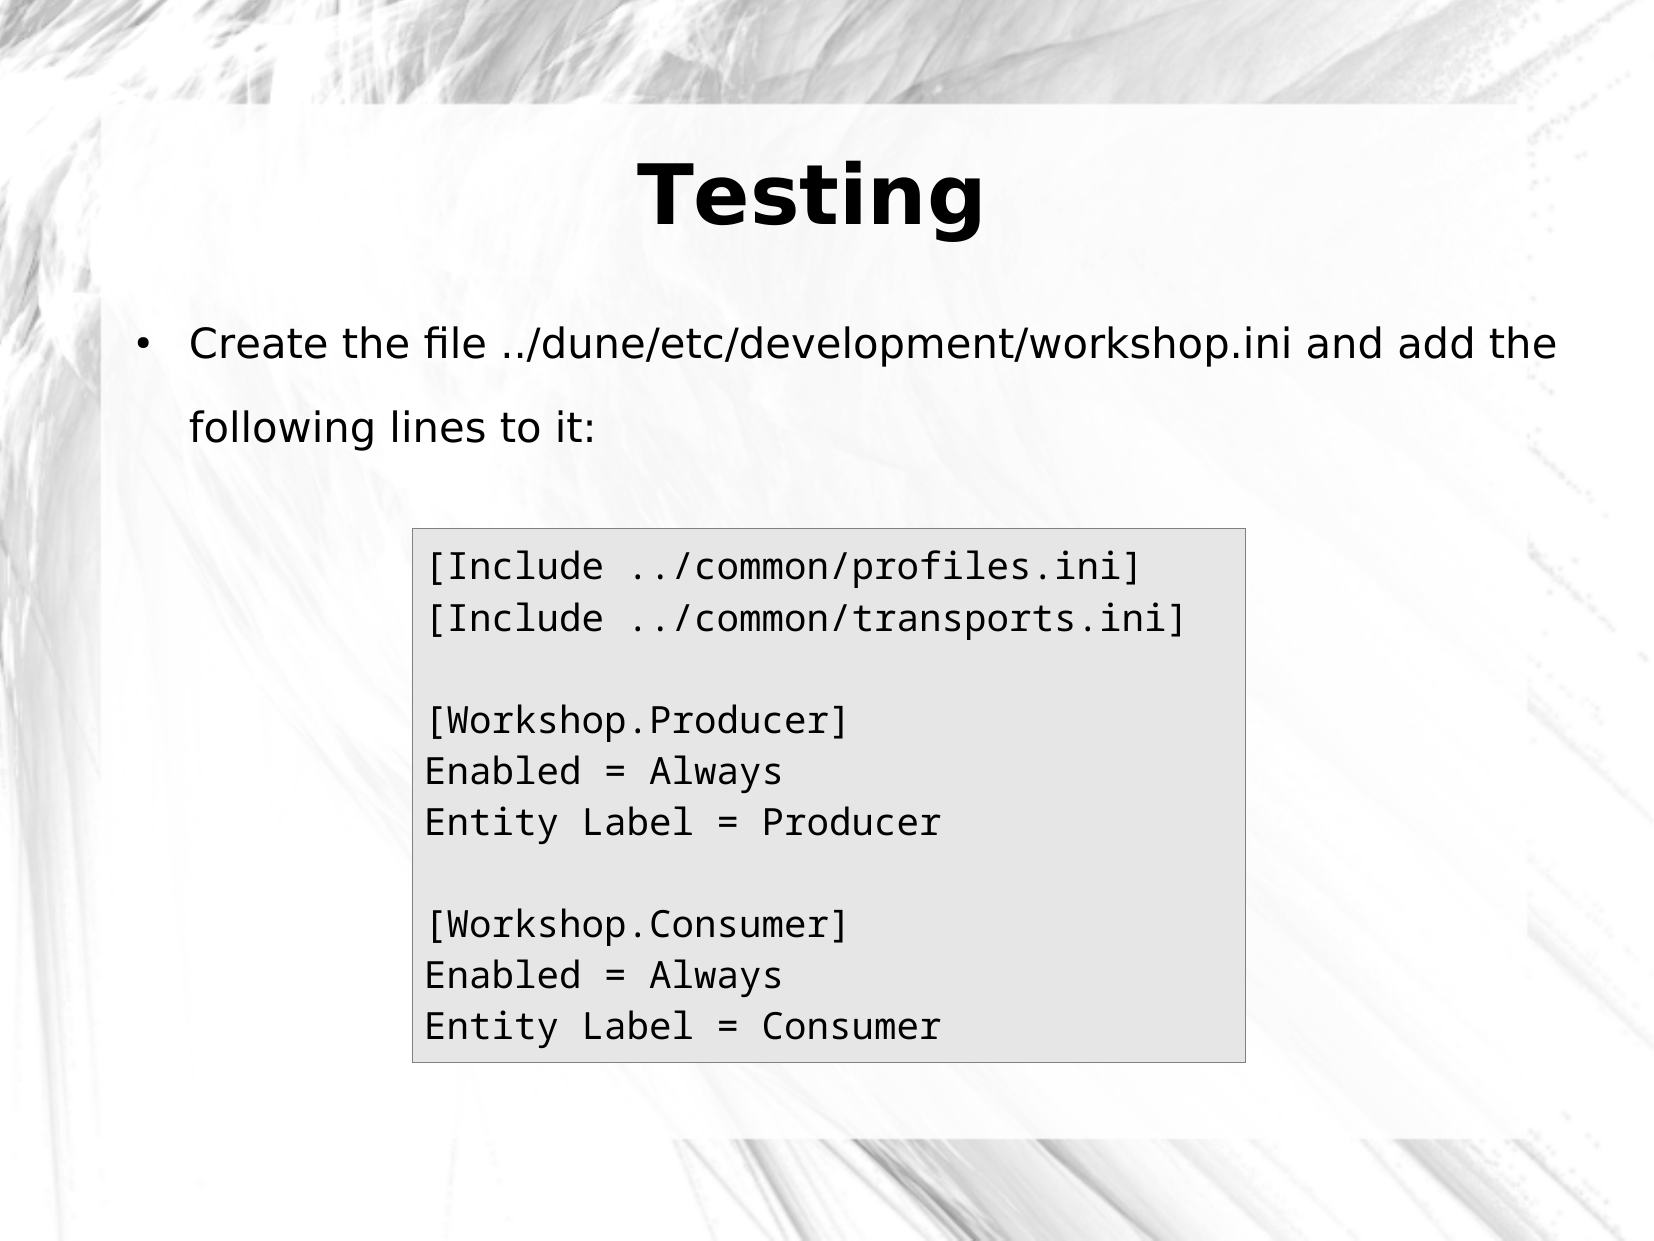

# Testing
Create the file ../dune/etc/development/workshop.ini and add the following lines to it:
| [Include ../common/profiles.ini] [Include ../common/transports.ini] [Workshop.Producer] Enabled = Always Entity Label = Producer [Workshop.Consumer] Enabled = Always Entity Label = Consumer |
| --- |